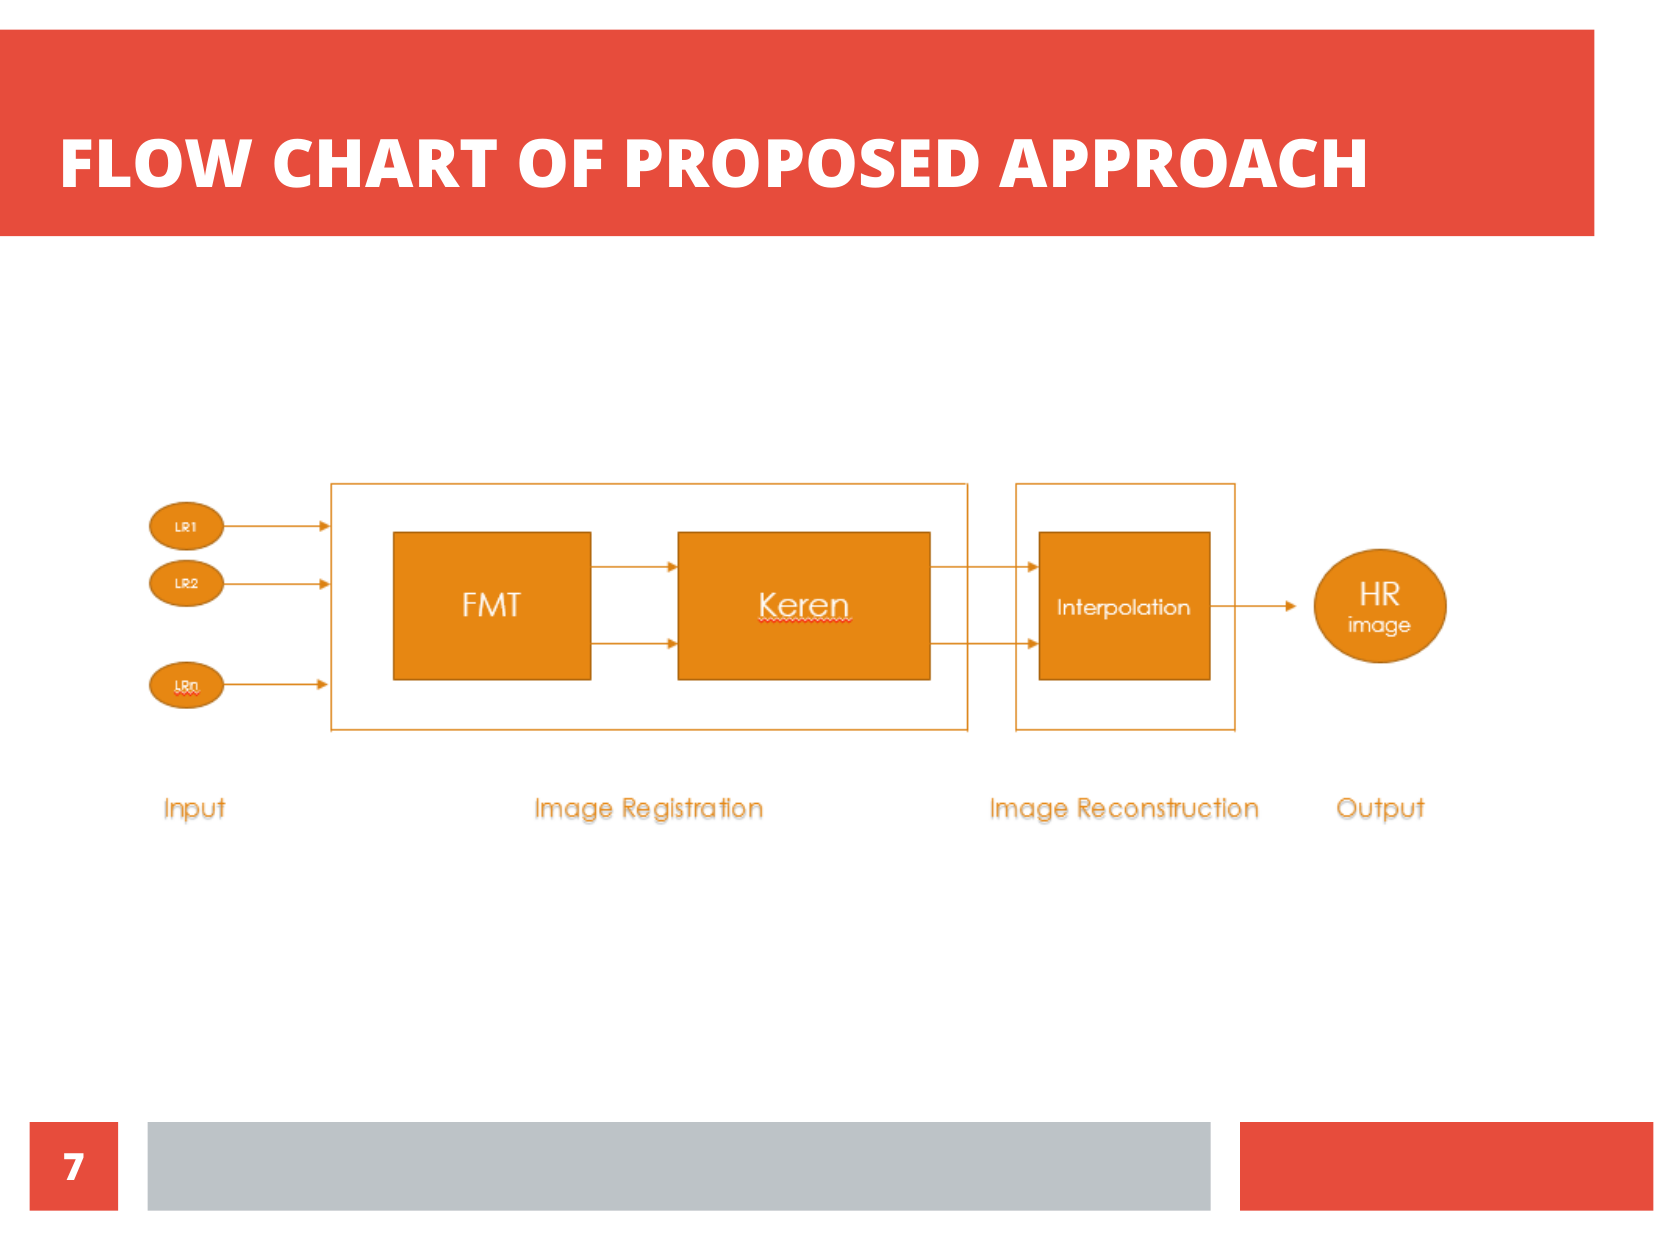

# FLOW CHART OF PROPOSED APPROACH
7